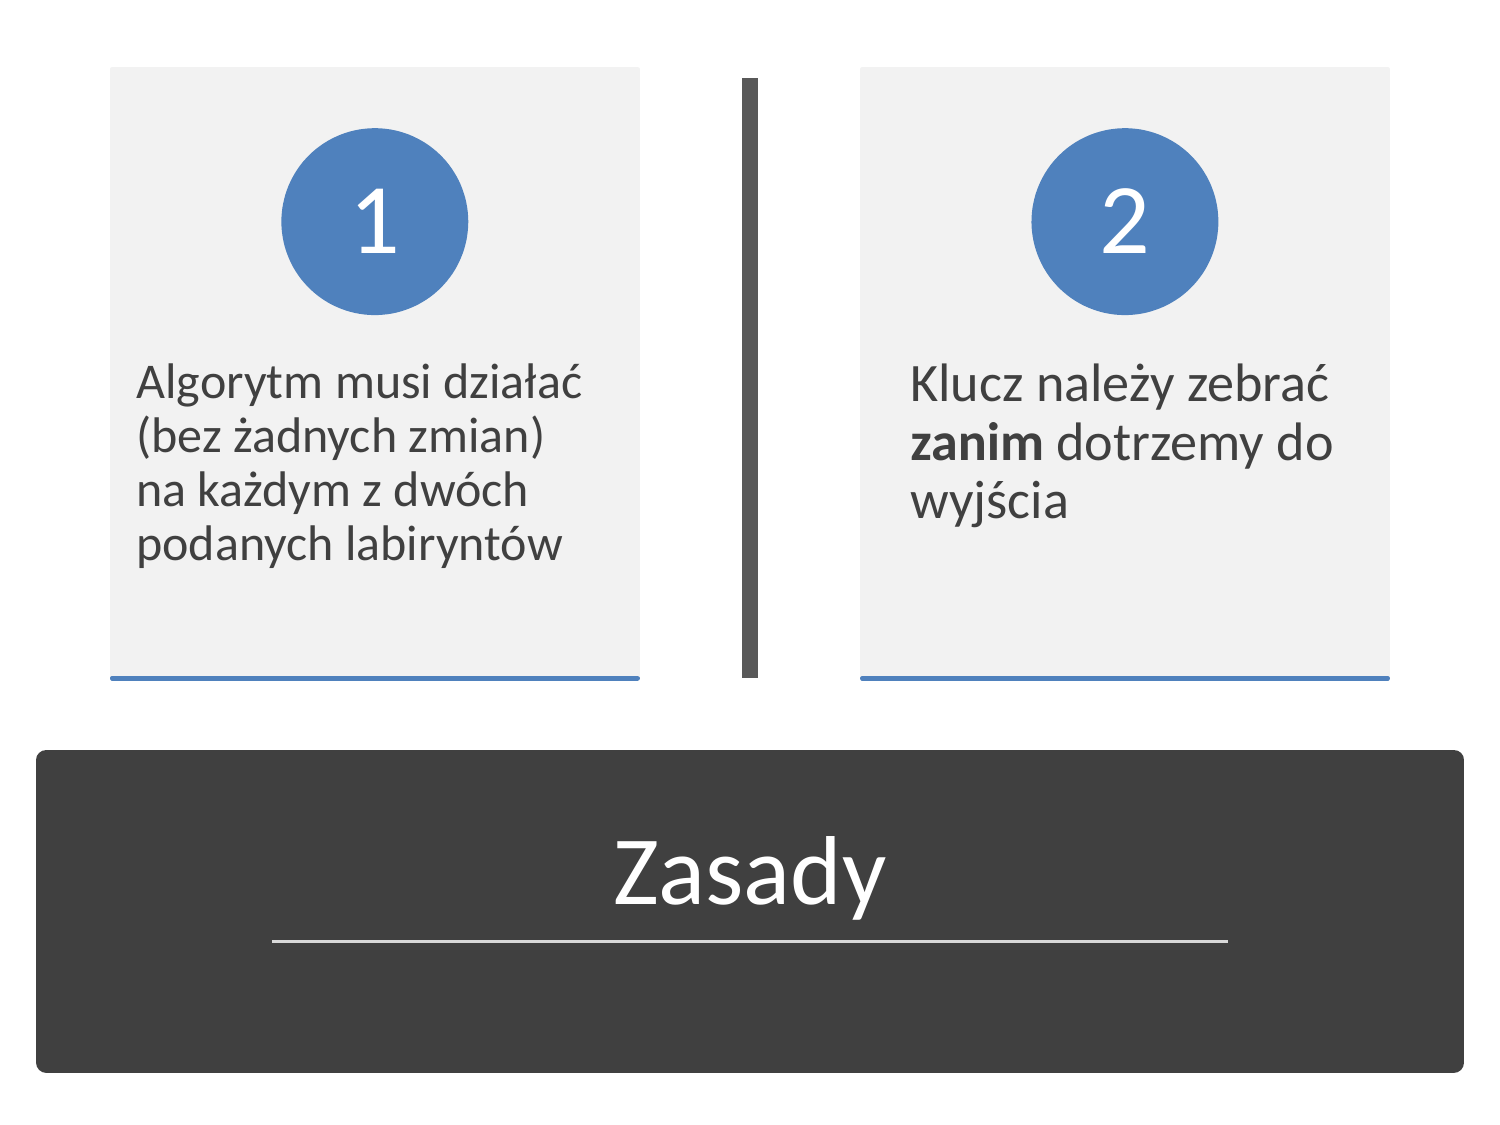

Algorytm musi działać (bez żadnych zmian) na każdym z dwóch podanych labiryntów
1
Klucz należy zebrać zanim dotrzemy do wyjścia
2
# Zasady